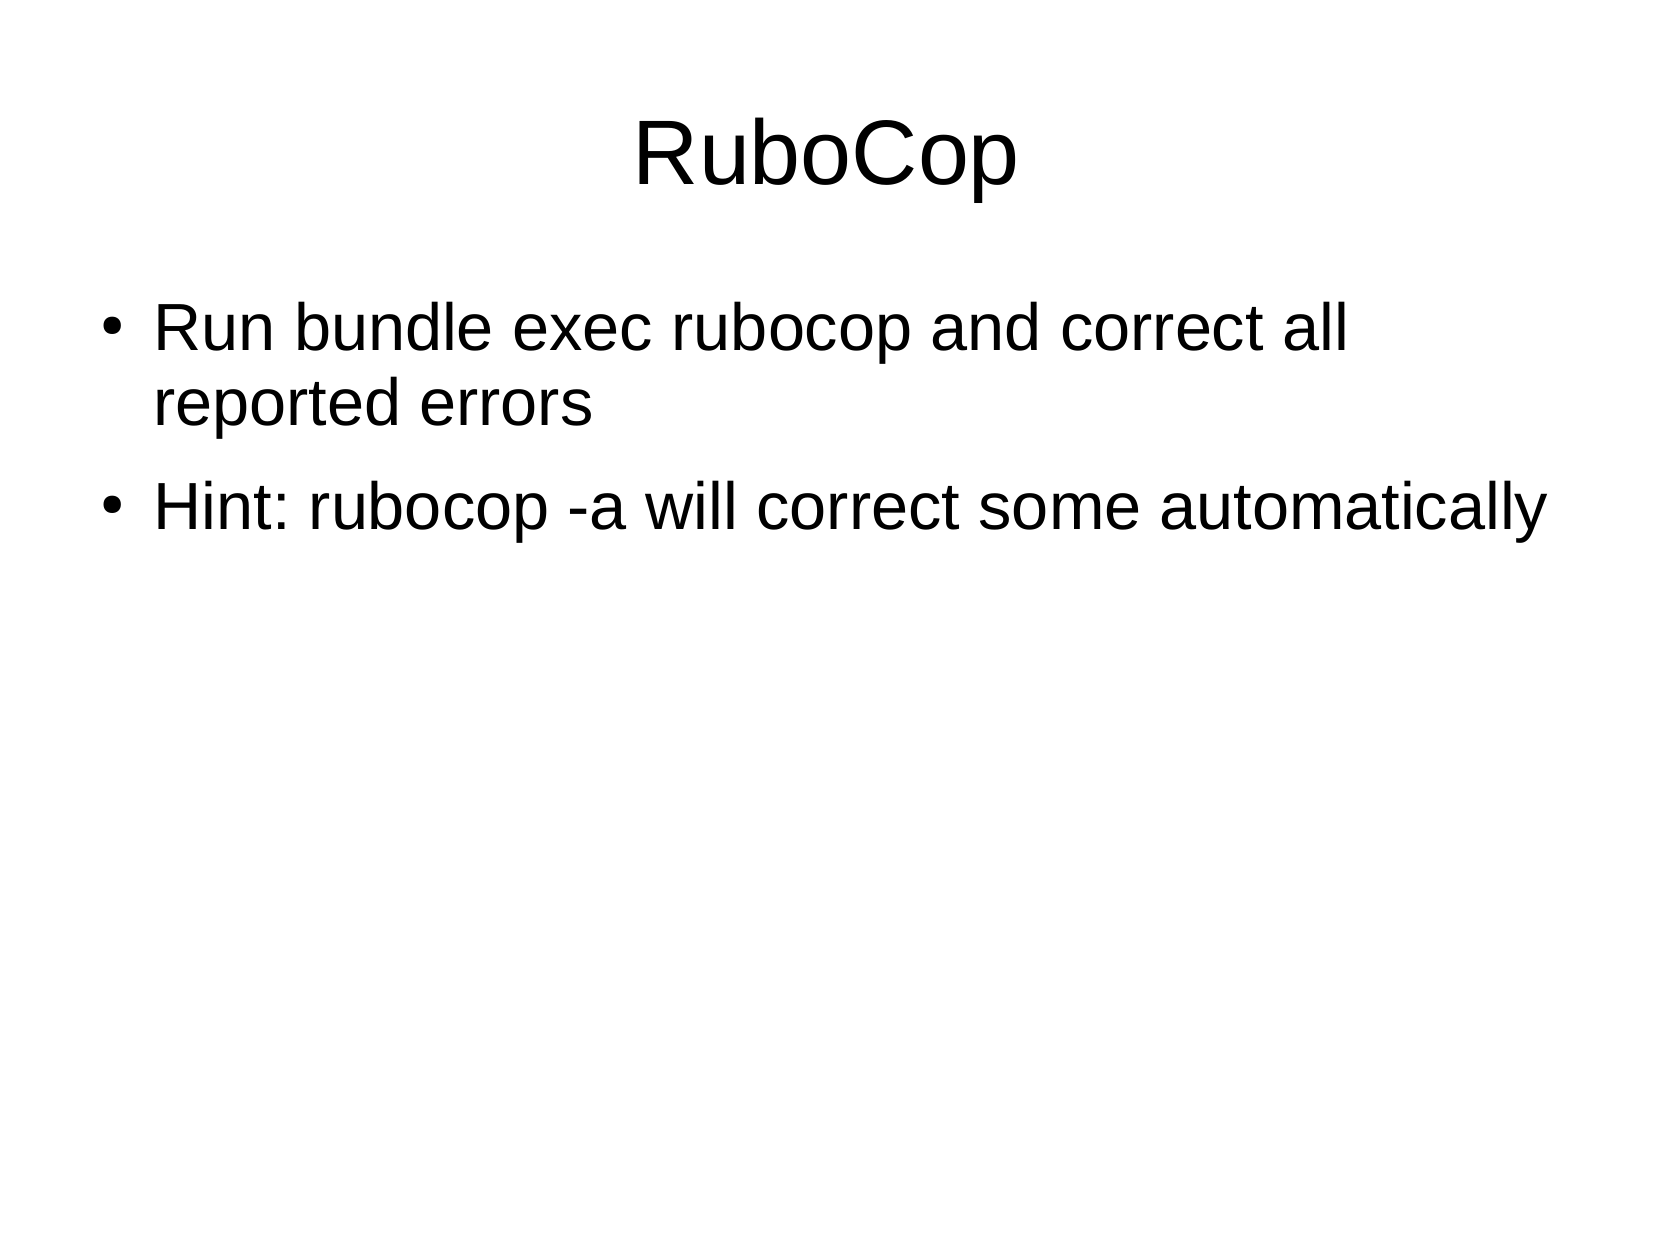

# RuboCop
Run bundle exec rubocop and correct all reported errors
Hint: rubocop -a will correct some automatically